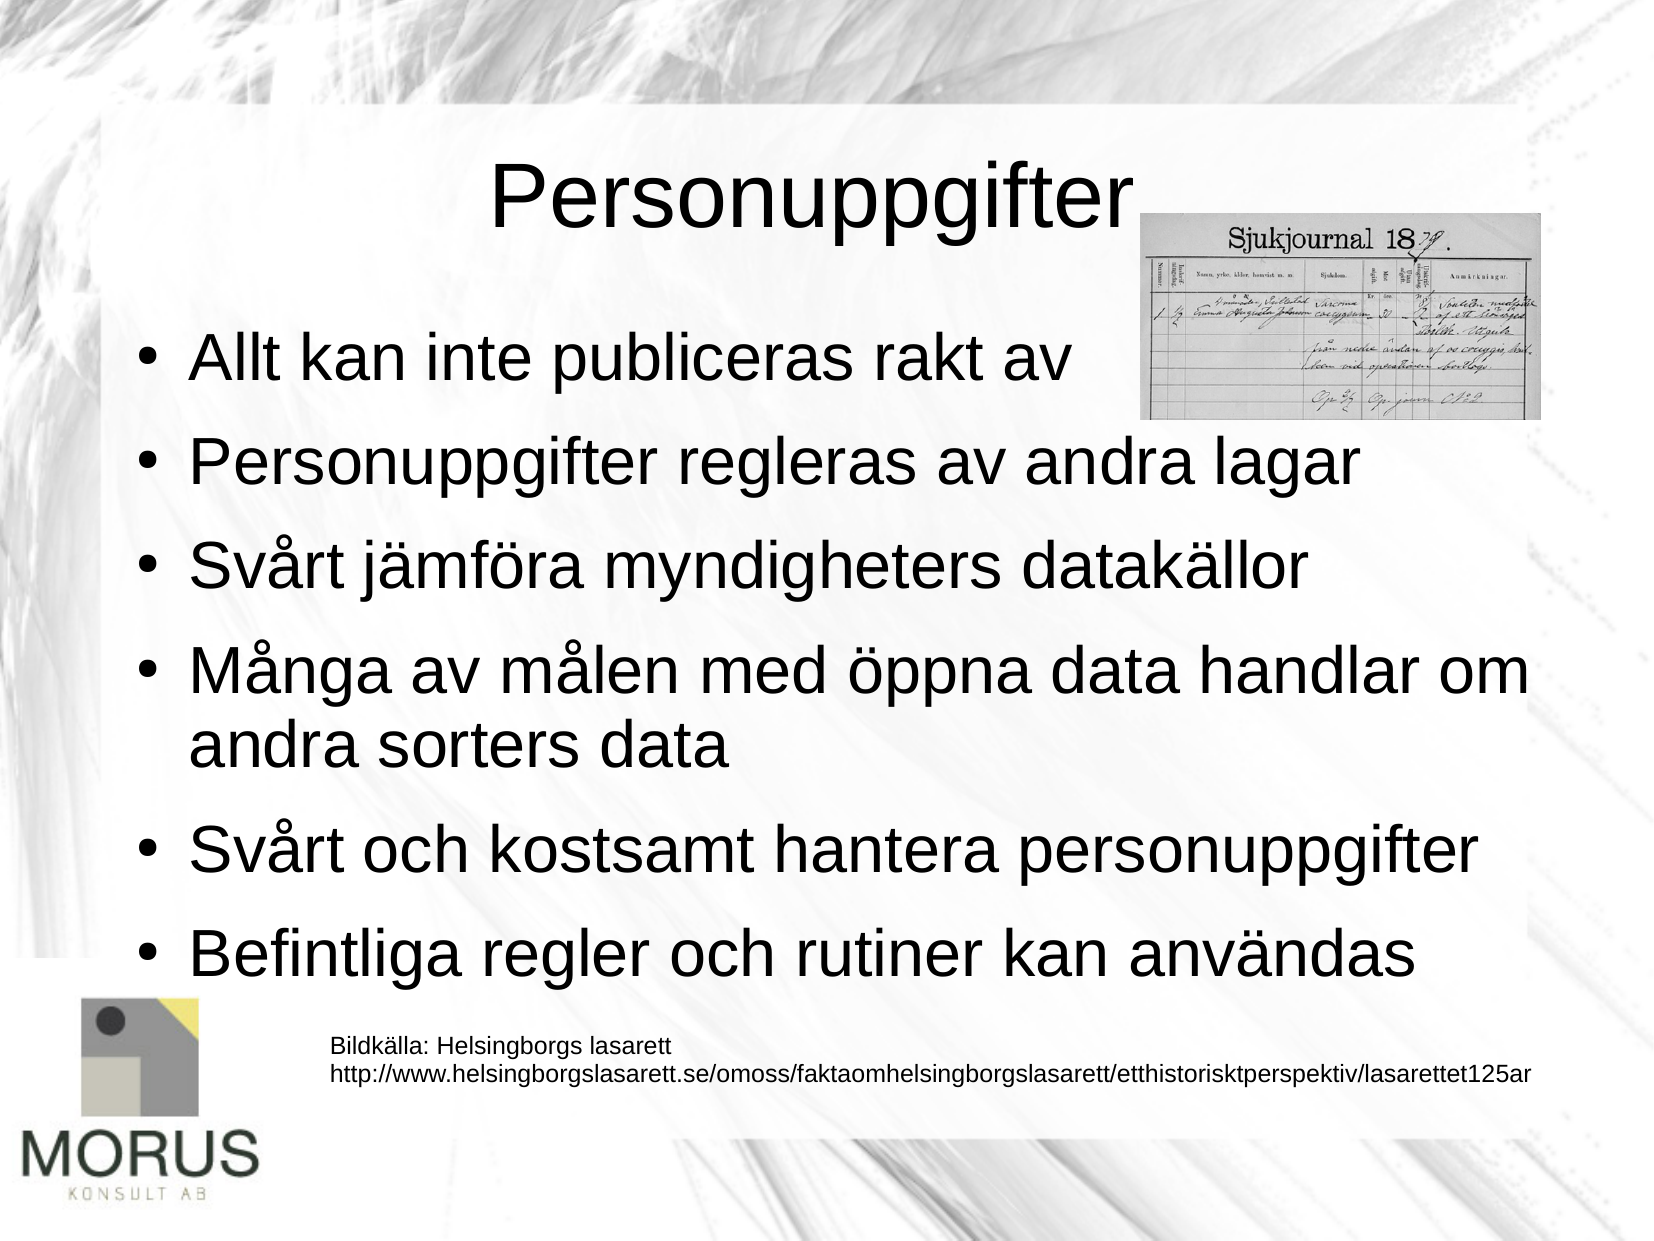

# Personuppgifter
Allt kan inte publiceras rakt av
Personuppgifter regleras av andra lagar
Svårt jämföra myndigheters datakällor
Många av målen med öppna data handlar om andra sorters data
Svårt och kostsamt hantera personuppgifter
Befintliga regler och rutiner kan användas
Bildkälla: Helsingborgs lasarett
http://www.helsingborgslasarett.se/omoss/faktaomhelsingborgslasarett/etthistorisktperspektiv/lasarettet125ar